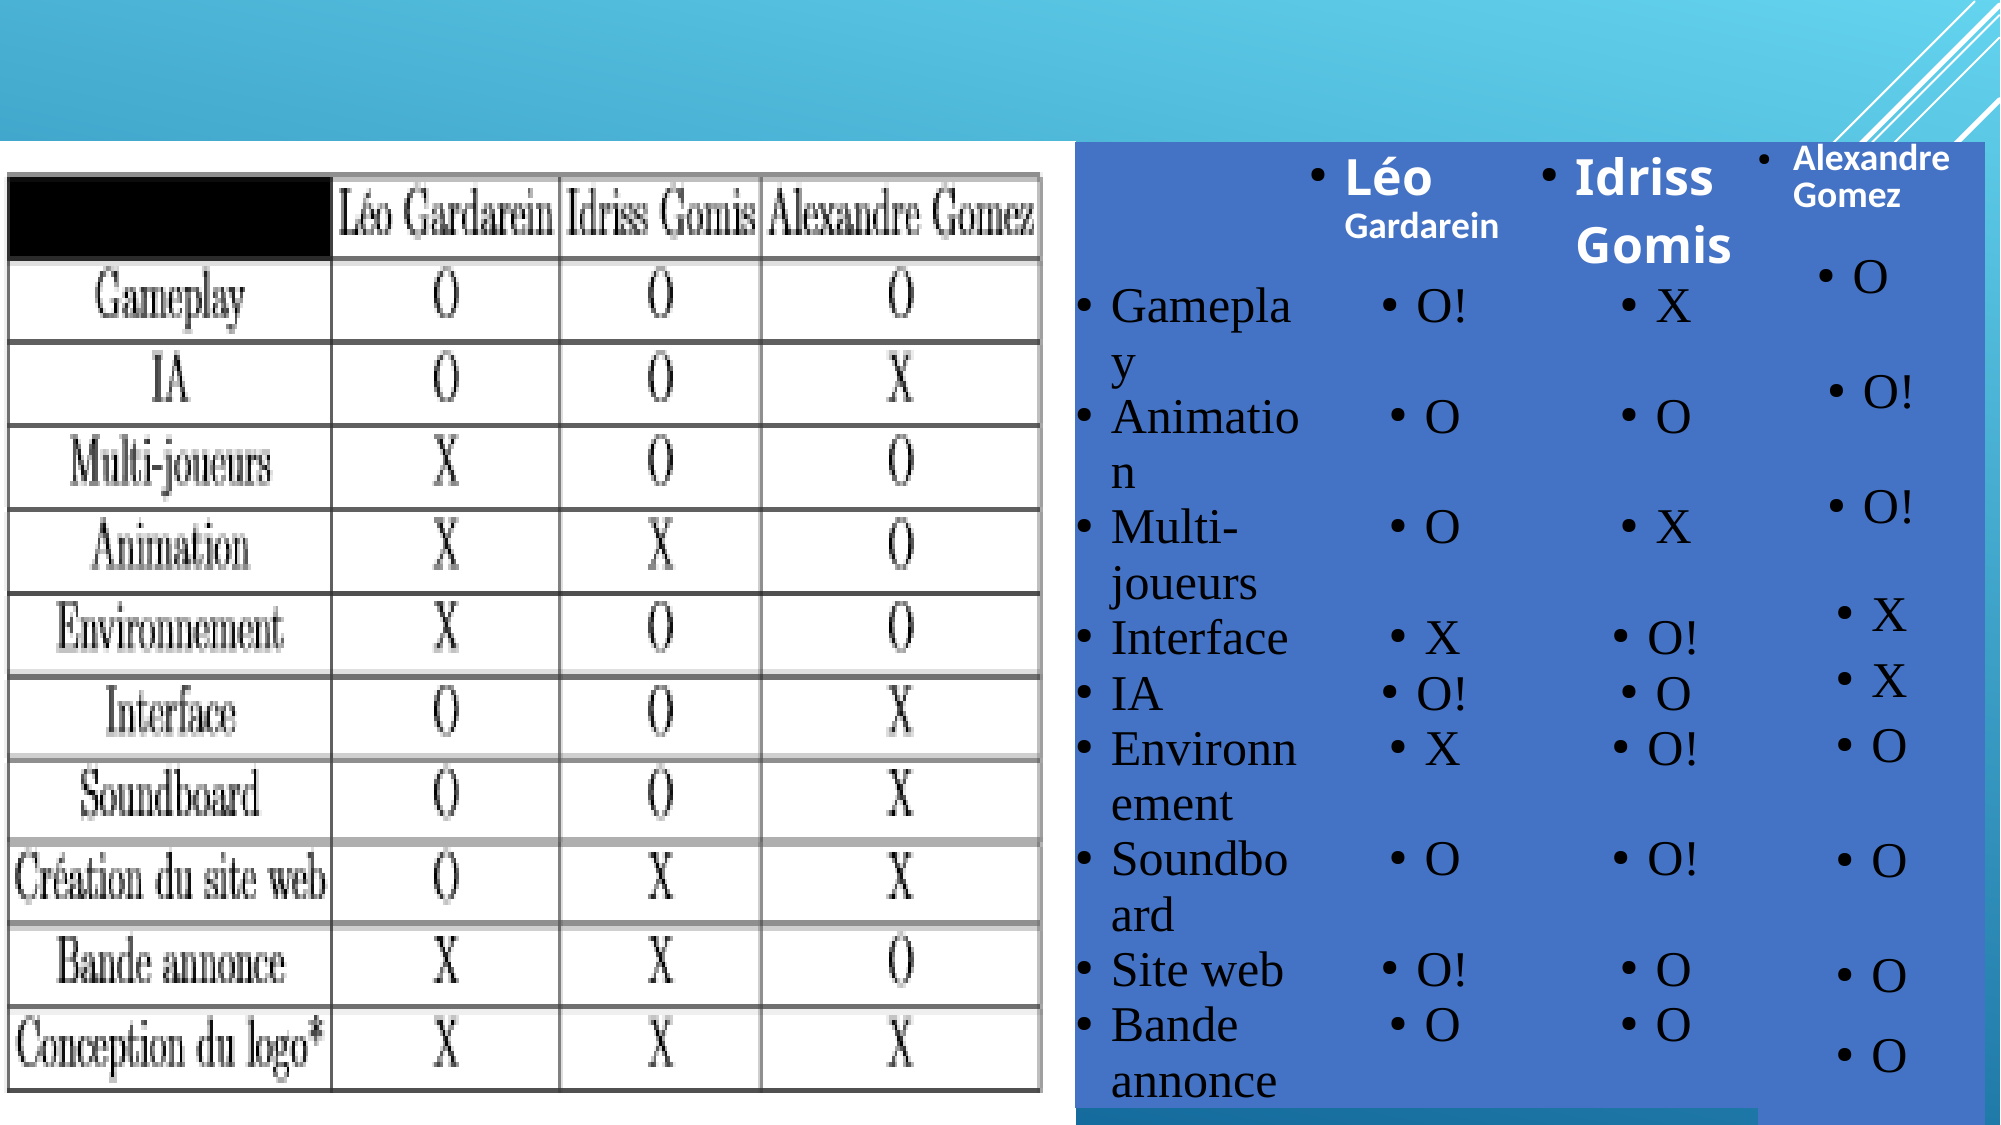

| | Léo Gardarein | Idriss Gomis |
| --- | --- | --- |
| Gameplay | O! | X |
| Animation | O | O |
| Multi-joueurs | O | X |
| Interface | X | O! |
| IA | O! | O |
| Environnement | X | O! |
| Soundboard | O | O! |
| Site web | O! | O |
| Bande annonce | O | O |
| Alexandre Gomez |
| --- |
| O |
| O! |
| O! |
| X |
| X |
| O |
| O |
| O |
| O |